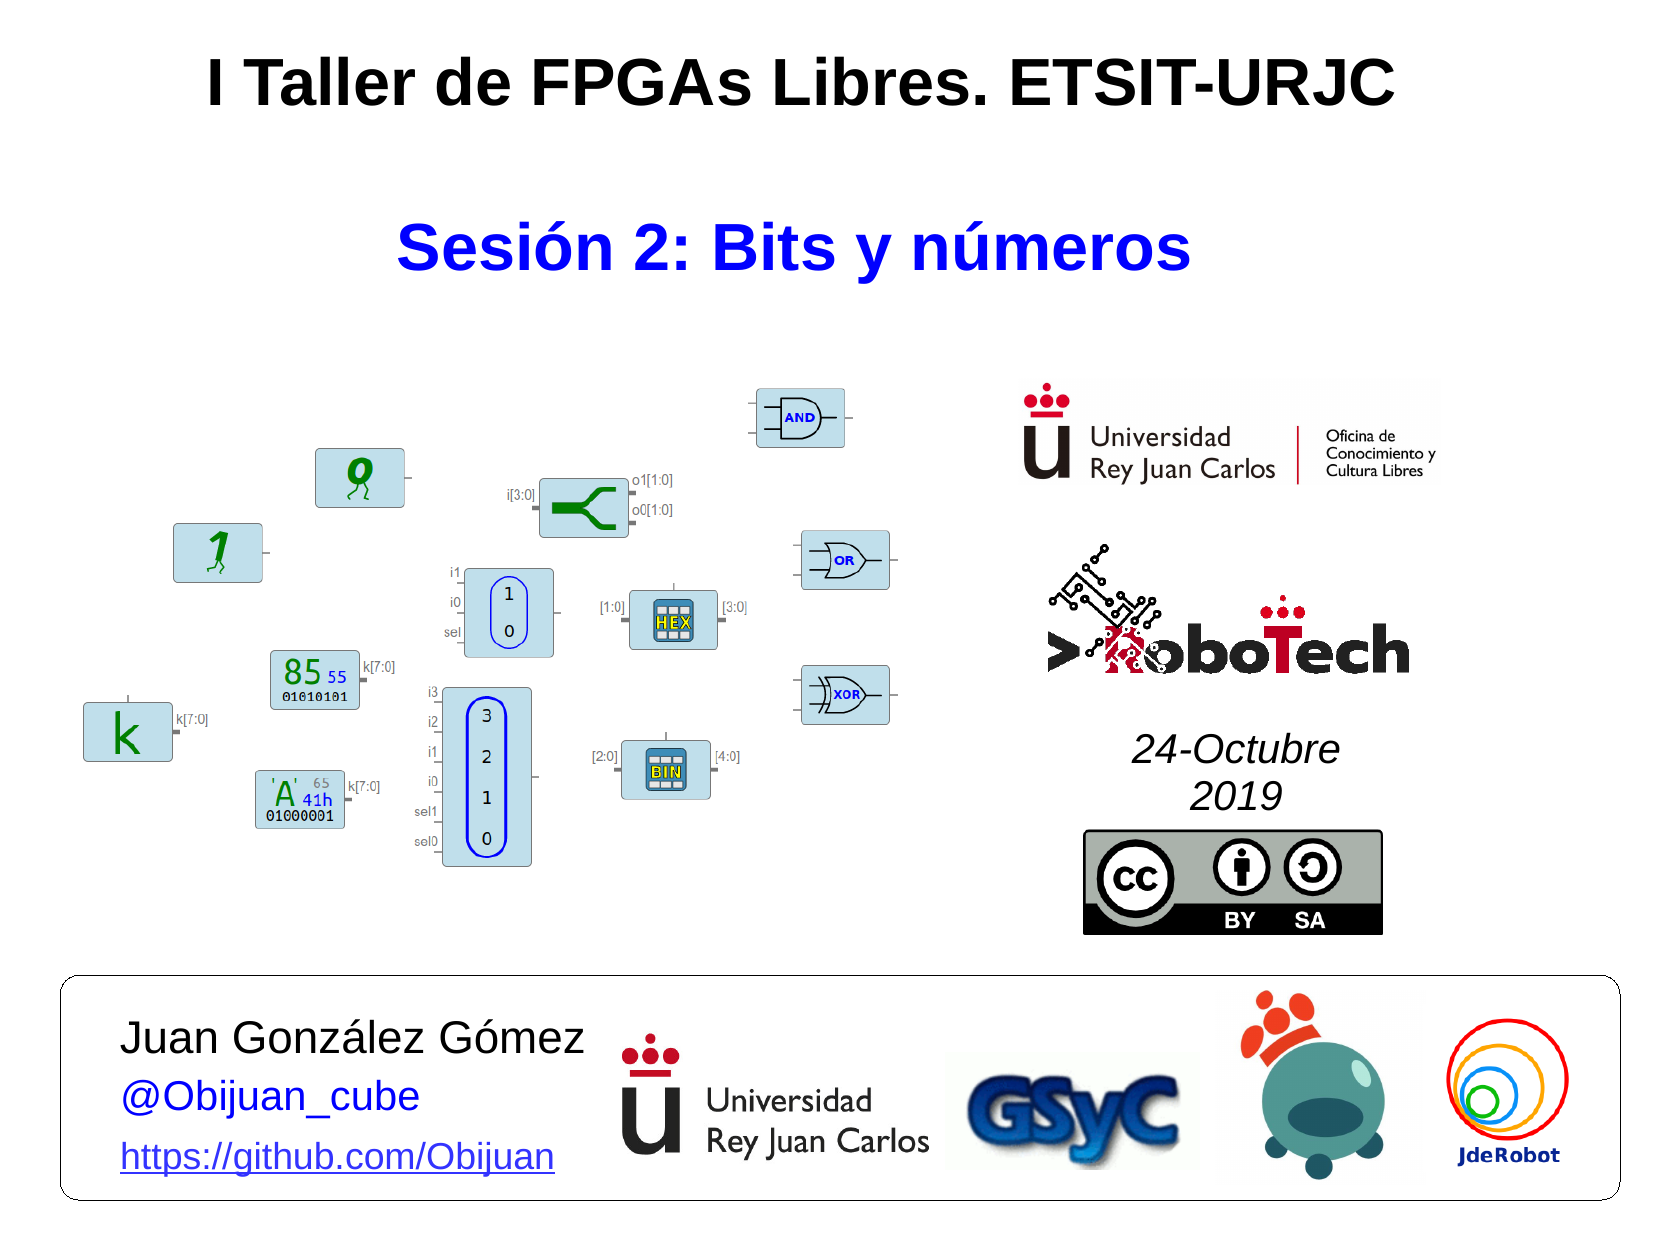

# I Taller de FPGAs Libres. ETSIT-URJC
Sesión 2: Bits y números
24-Octubre 2019
Juan González Gómez
@Obijuan_cube
https://github.com/Obijuan